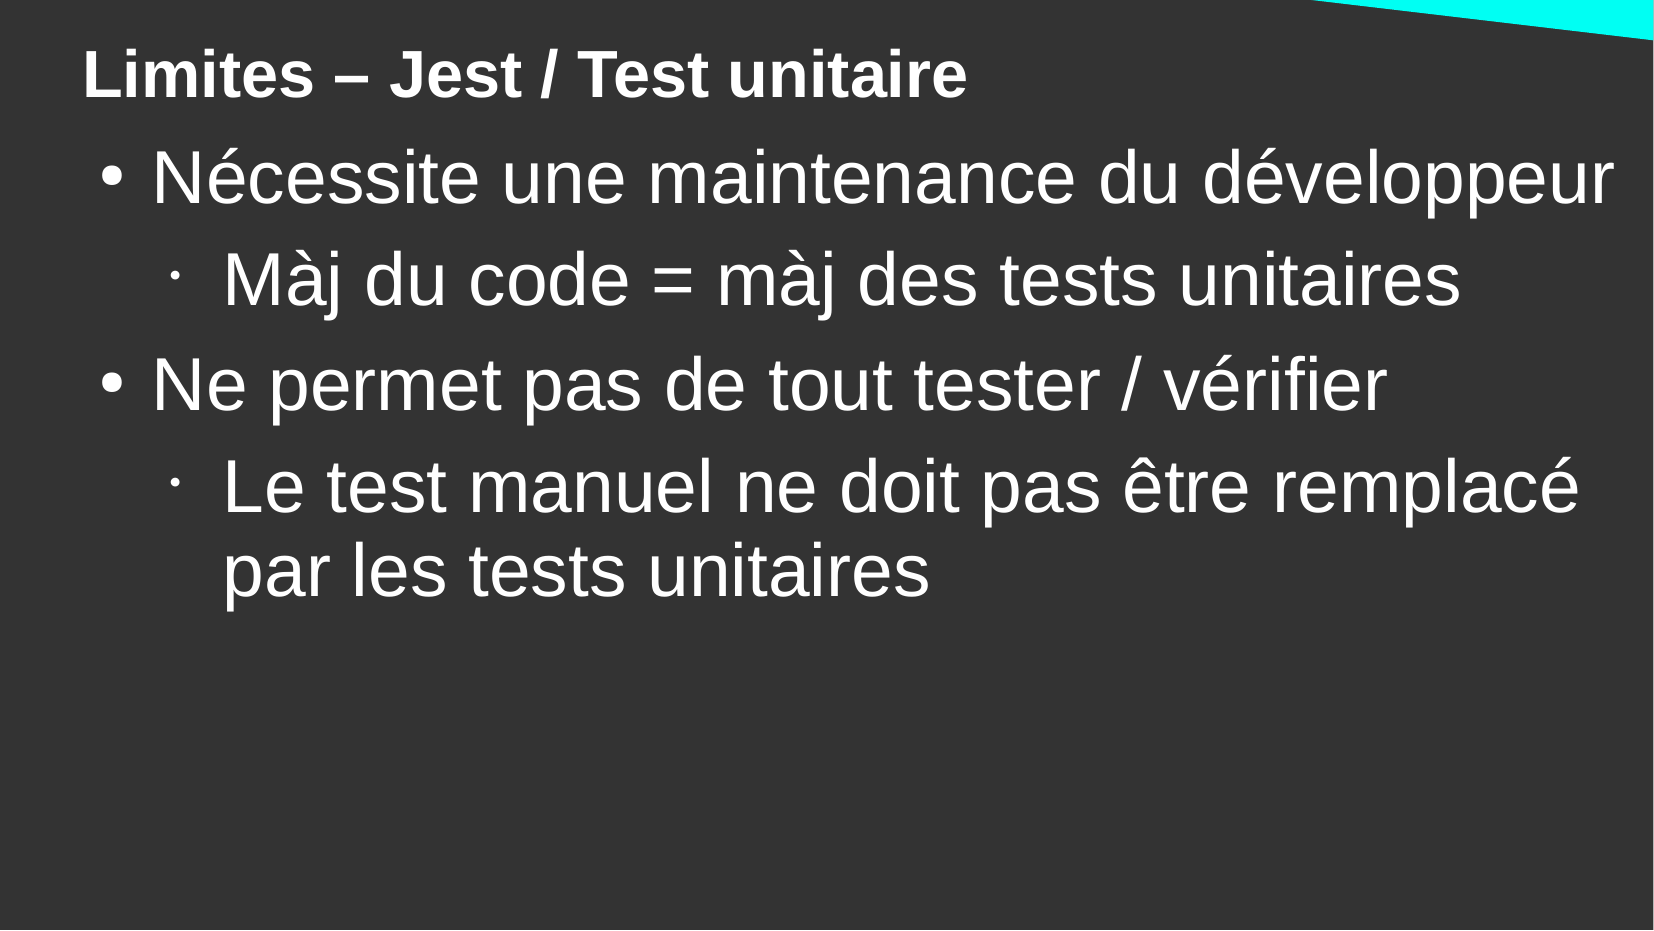

# Limites – Jest / Test unitaire
Nécessite une maintenance du développeur
Màj du code = màj des tests unitaires
Ne permet pas de tout tester / vérifier
Le test manuel ne doit pas être remplacé par les tests unitaires